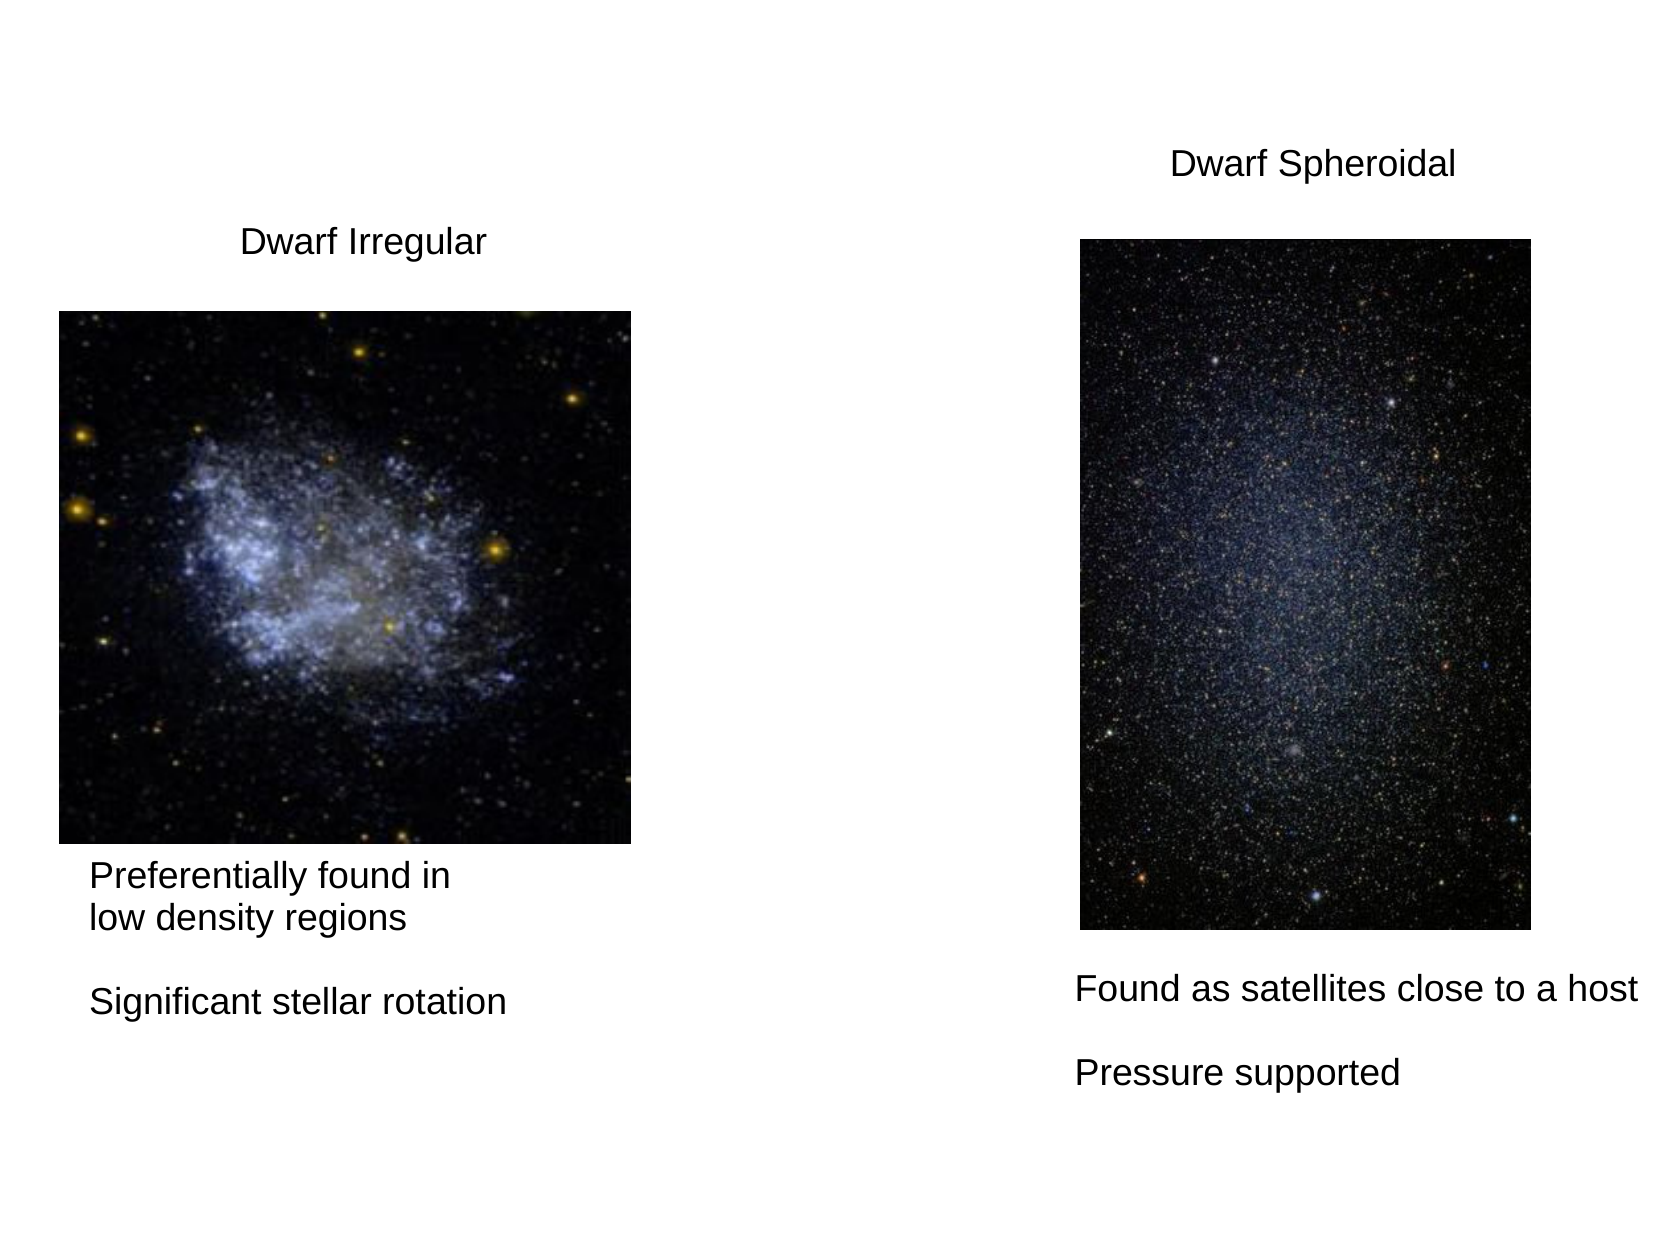

Dwarf Spheroidal
Dwarf Irregular
Preferentially found in
low density regions
Significant stellar rotation
Found as satellites close to a host
Pressure supported